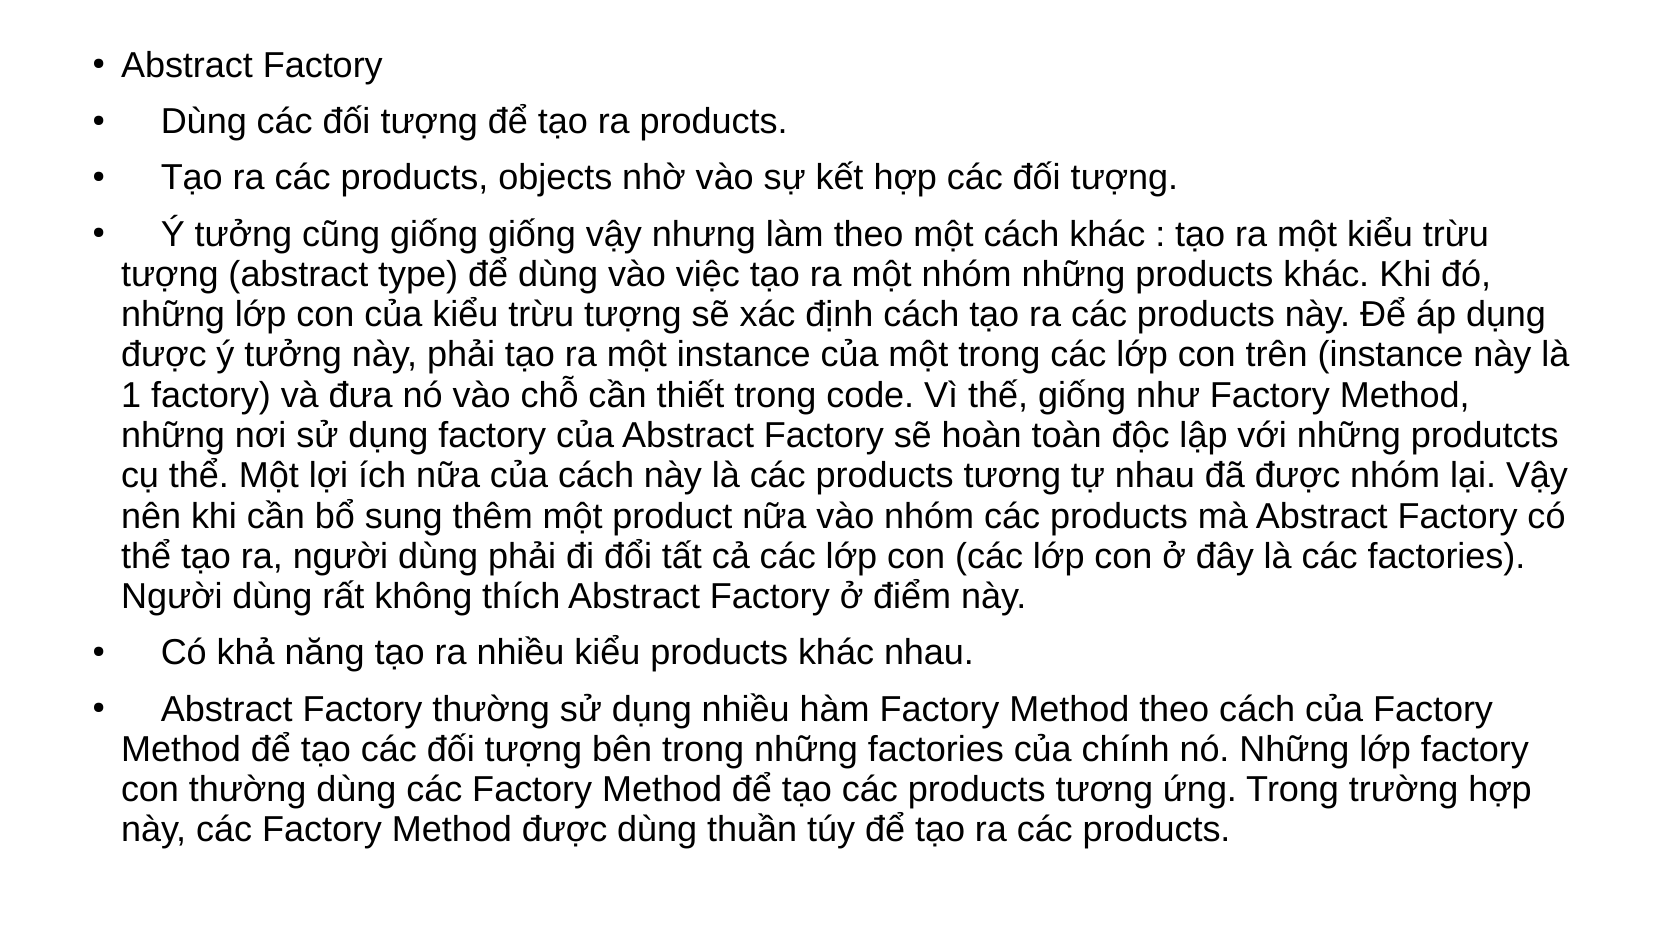

# Abstract Factory
 Dùng các đối tượng để tạo ra products.
 Tạo ra các products, objects nhờ vào sự kết hợp các đối tượng.
 Ý tưởng cũng giống giống vậy nhưng làm theo một cách khác : tạo ra một kiểu trừu tượng (abstract type) để dùng vào việc tạo ra một nhóm những products khác. Khi đó, những lớp con của kiểu trừu tượng sẽ xác định cách tạo ra các products này. Để áp dụng được ý tưởng này, phải tạo ra một instance của một trong các lớp con trên (instance này là 1 factory) và đưa nó vào chỗ cần thiết trong code. Vì thế, giống như Factory Method, những nơi sử dụng factory của Abstract Factory sẽ hoàn toàn độc lập với những produtcts cụ thể. Một lợi ích nữa của cách này là các products tương tự nhau đã được nhóm lại. Vậy nên khi cần bổ sung thêm một product nữa vào nhóm các products mà Abstract Factory có thể tạo ra, người dùng phải đi đổi tất cả các lớp con (các lớp con ở đây là các factories). Người dùng rất không thích Abstract Factory ở điểm này.
 Có khả năng tạo ra nhiều kiểu products khác nhau.
 Abstract Factory thường sử dụng nhiều hàm Factory Method theo cách của Factory Method để tạo các đối tượng bên trong những factories của chính nó. Những lớp factory con thường dùng các Factory Method để tạo các products tương ứng. Trong trường hợp này, các Factory Method được dùng thuần túy để tạo ra các products.